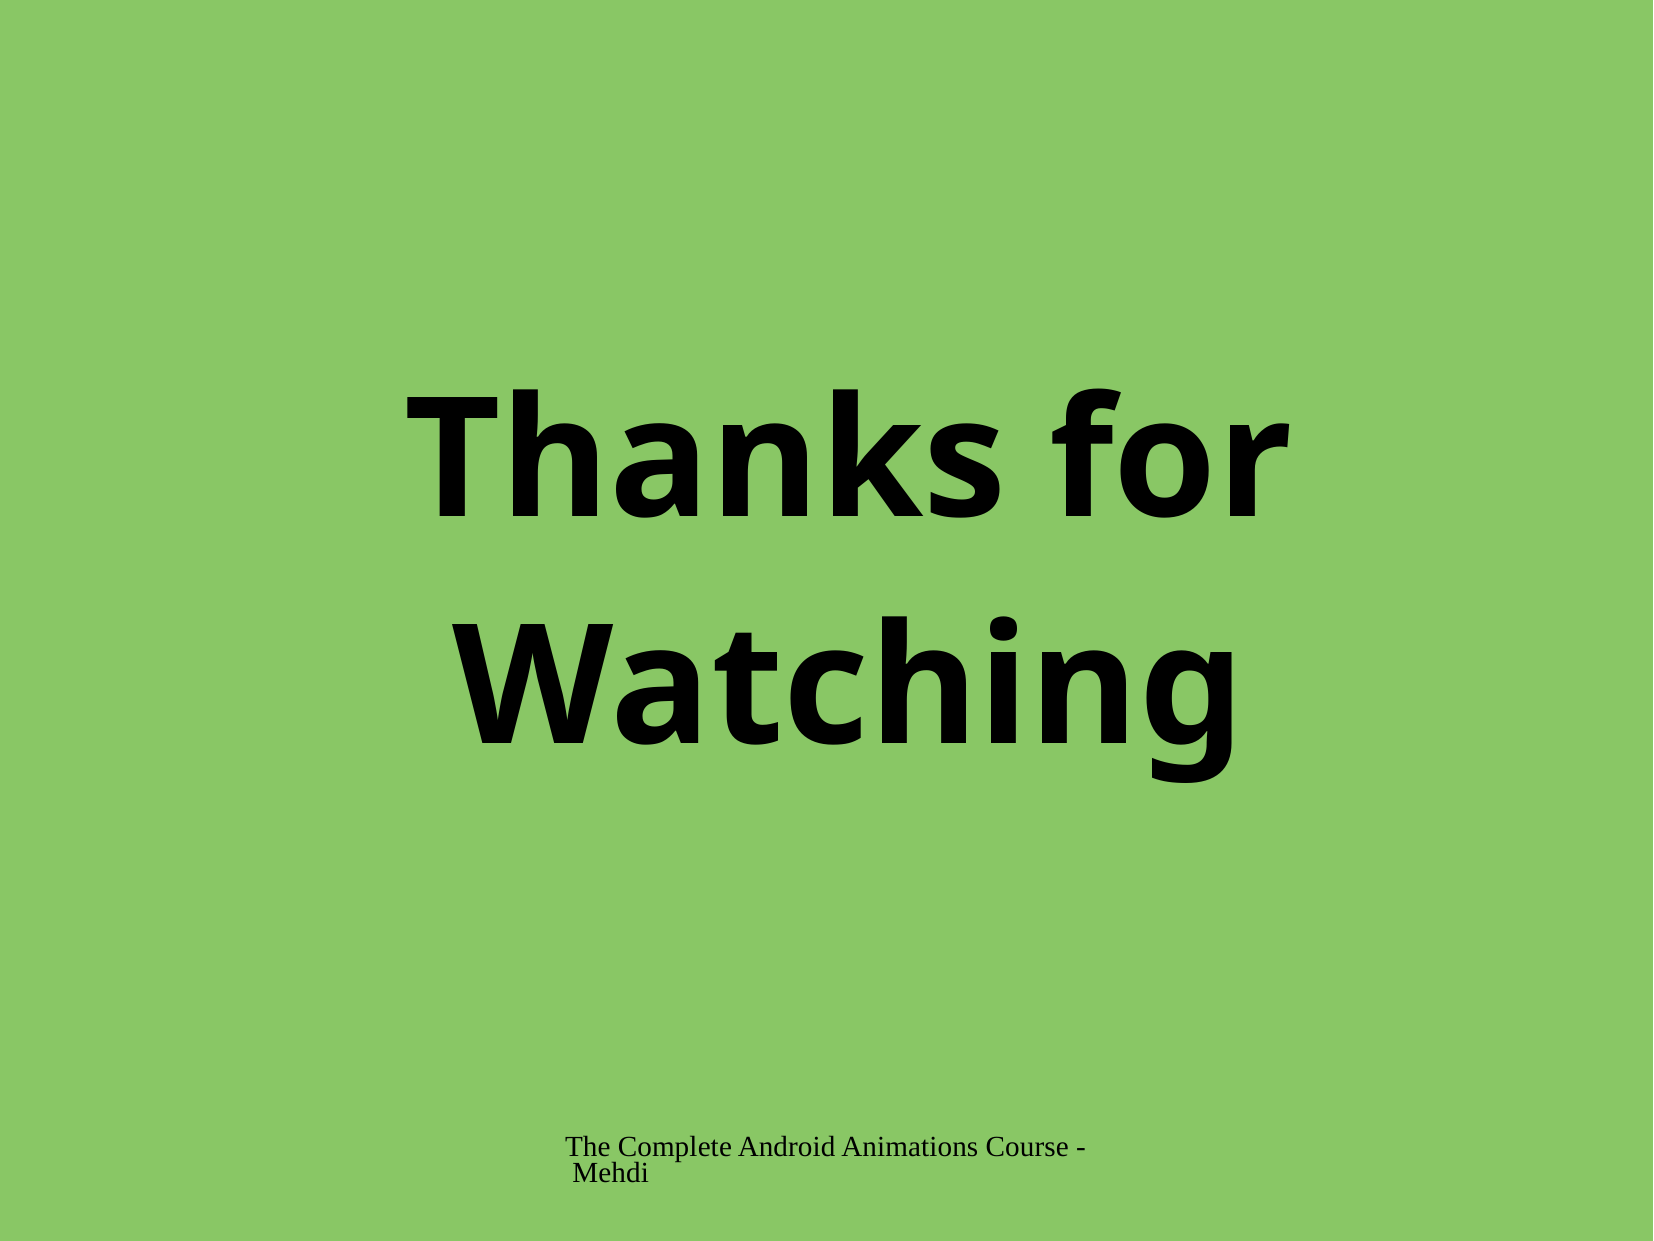

# Thanks for Watching
The Complete Android Animations Course - Mehdi